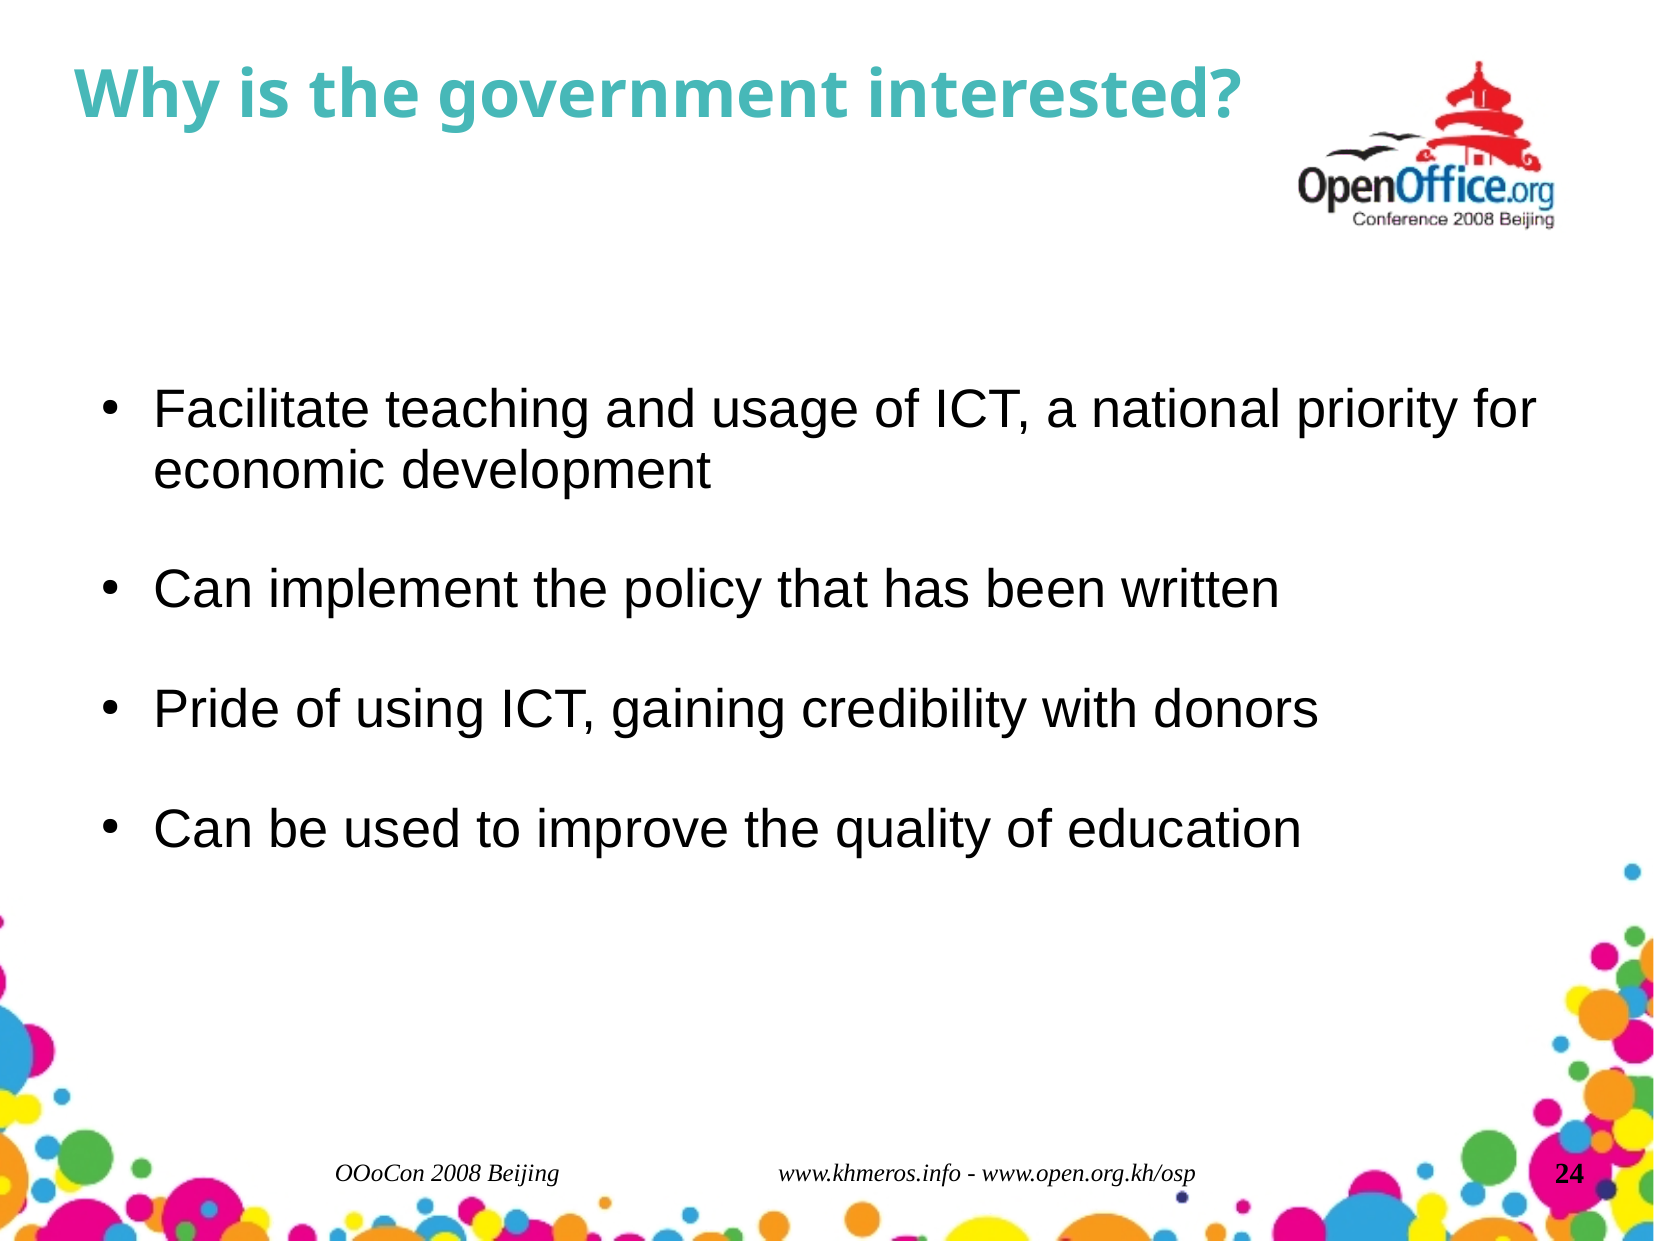

Why is the government interested?
# Facilitate teaching and usage of ICT, a national priority for economic development
Can implement the policy that has been written
Pride of using ICT, gaining credibility with donors
Can be used to improve the quality of education
24
OOoCon 2008 Beijing www.khmeros.info - www.open.org.kh/osp